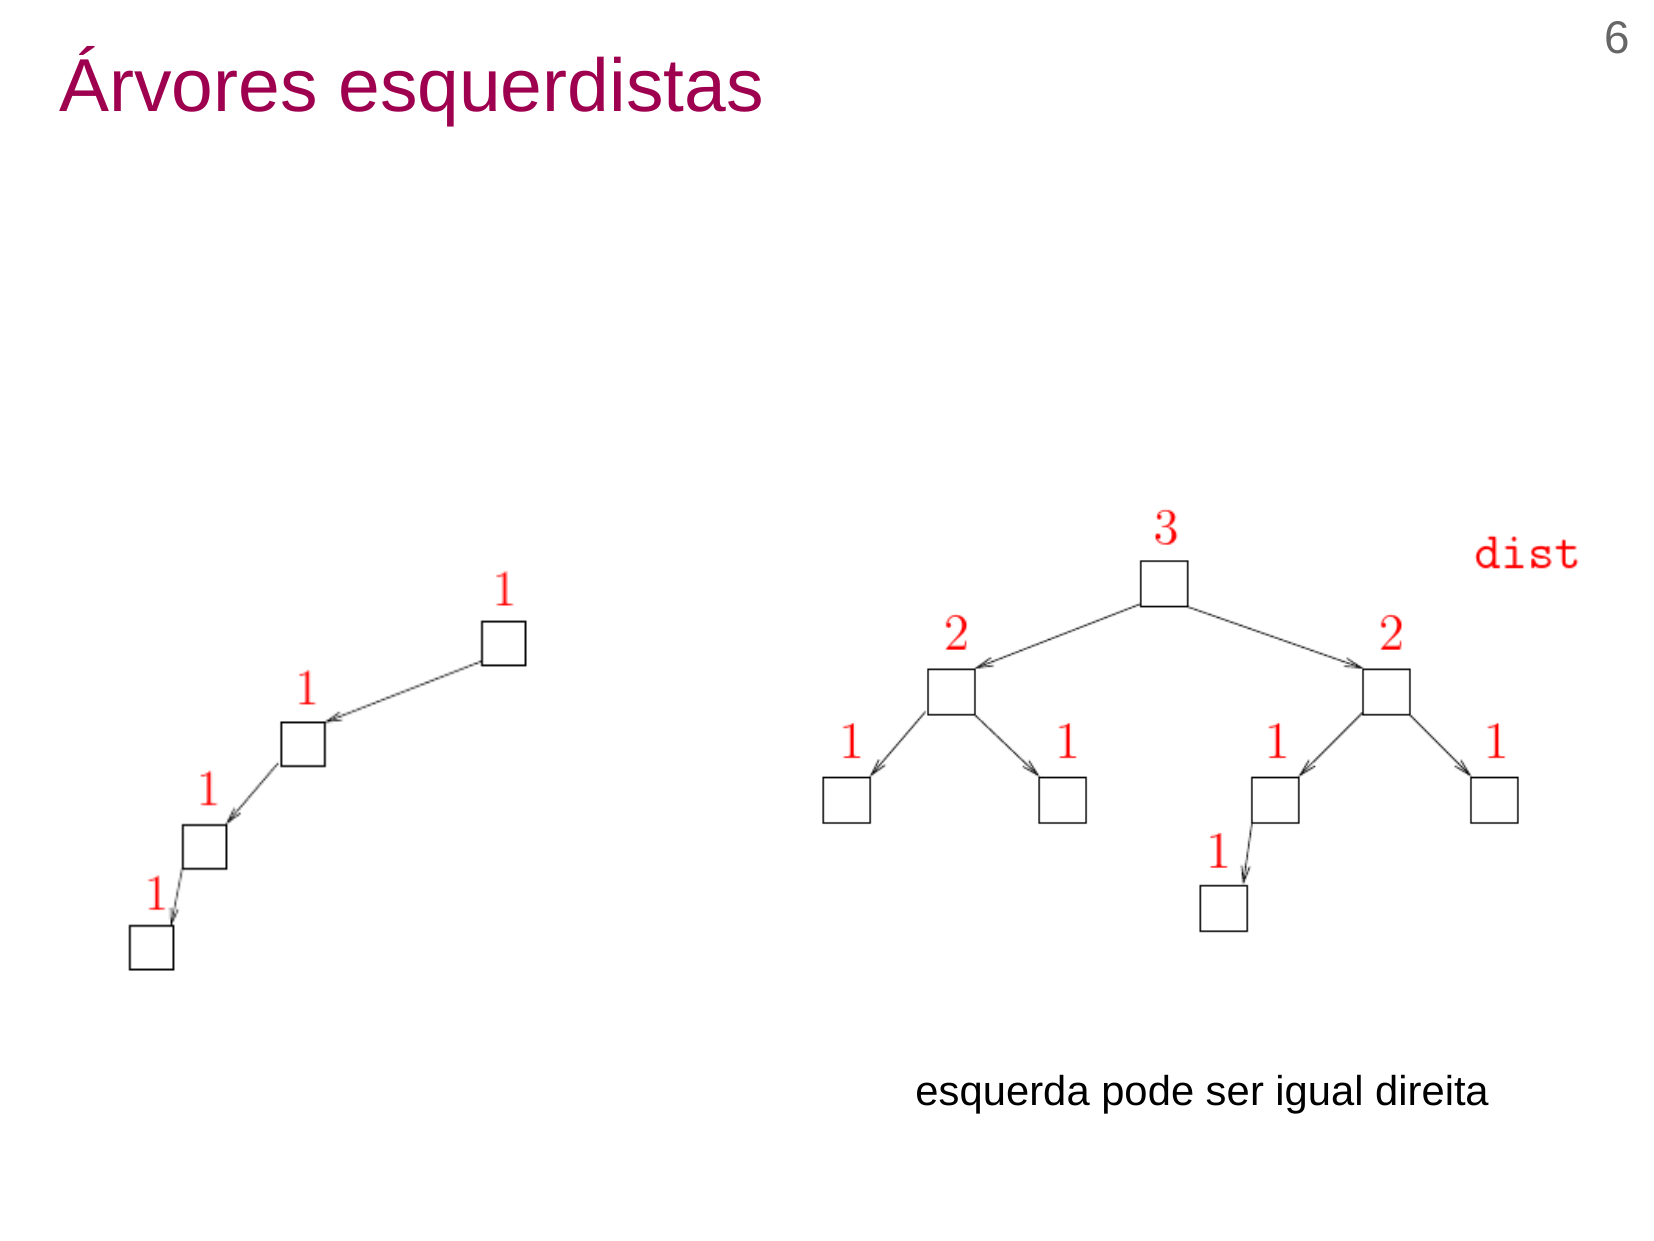

6
# Árvores esquerdistas
esquerda pode ser igual direita